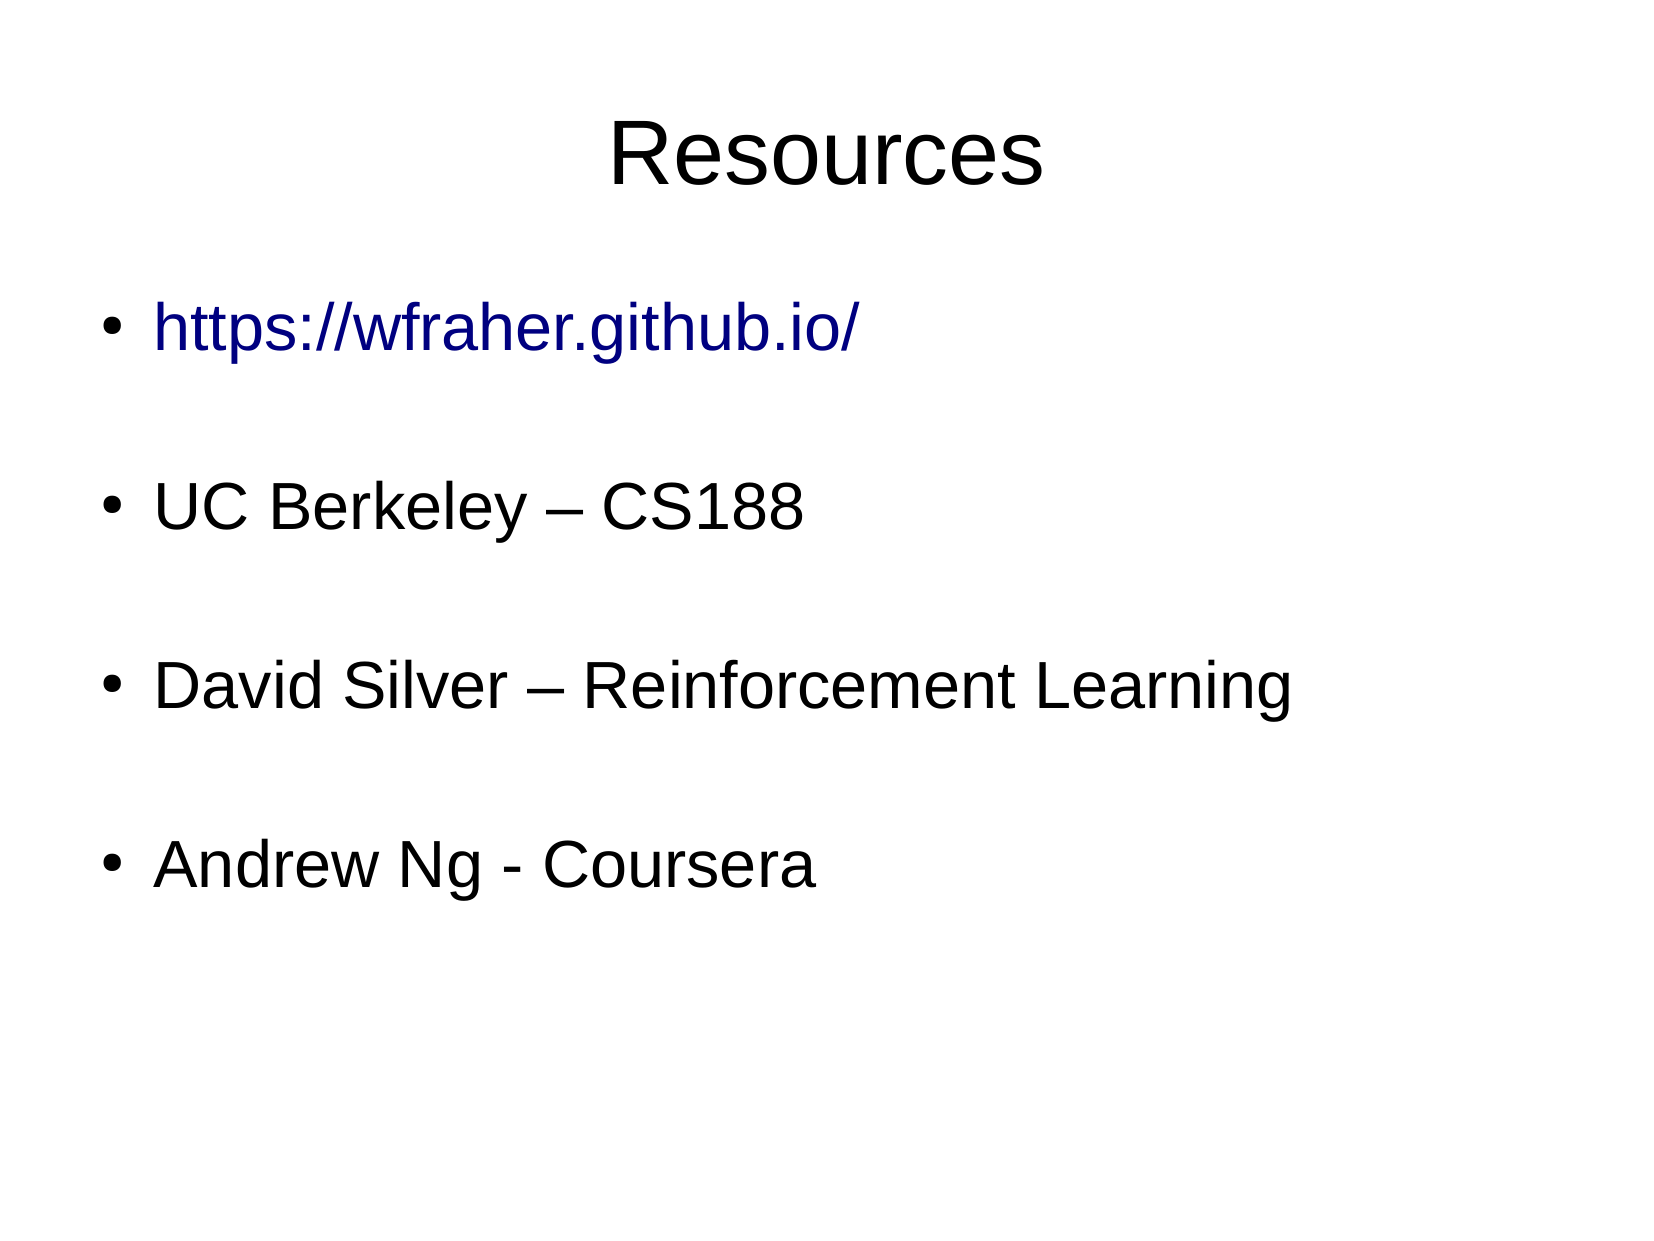

# Resources
https://wfraher.github.io/
UC Berkeley – CS188
David Silver – Reinforcement Learning
Andrew Ng - Coursera